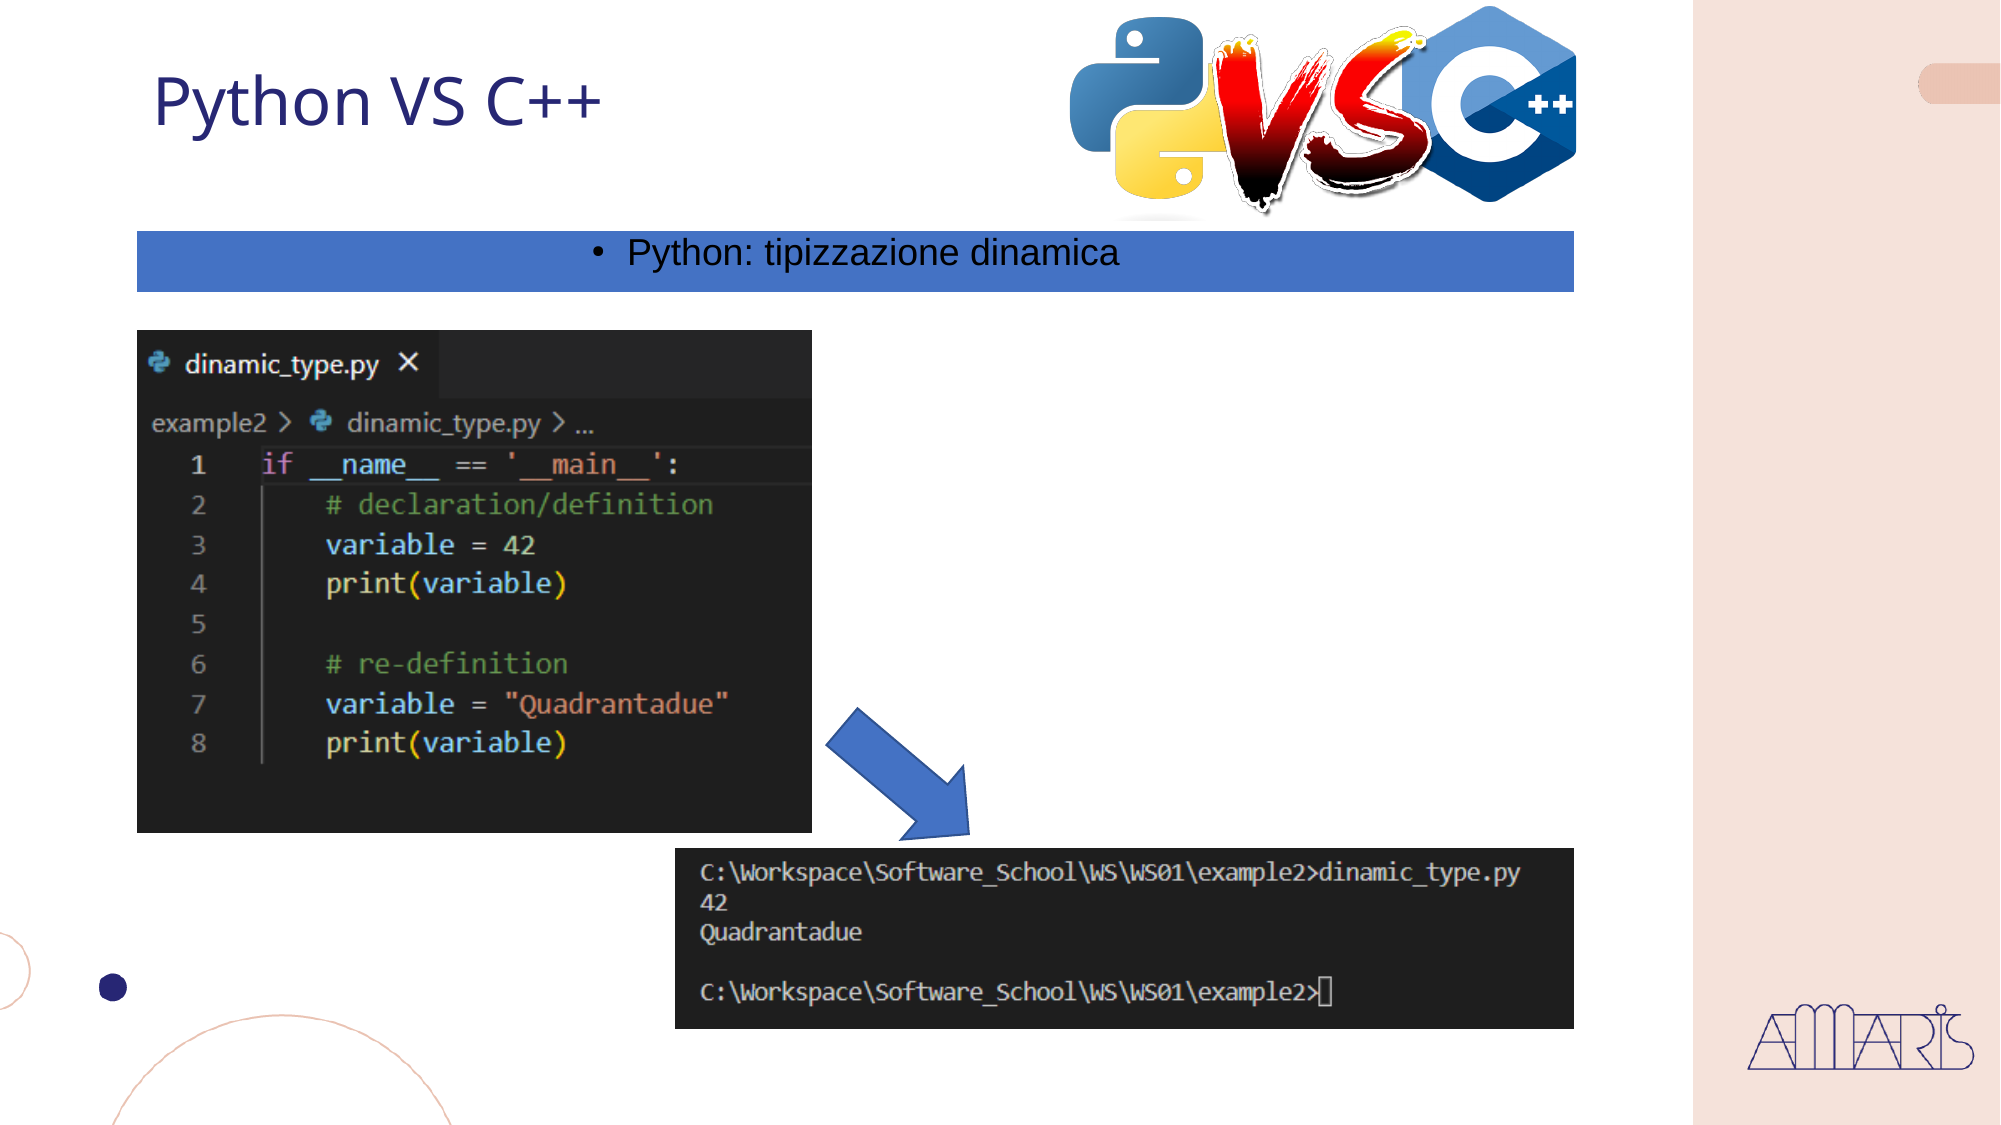

# Python VS C++
| Python: tipizzazione dinamica |
| --- |